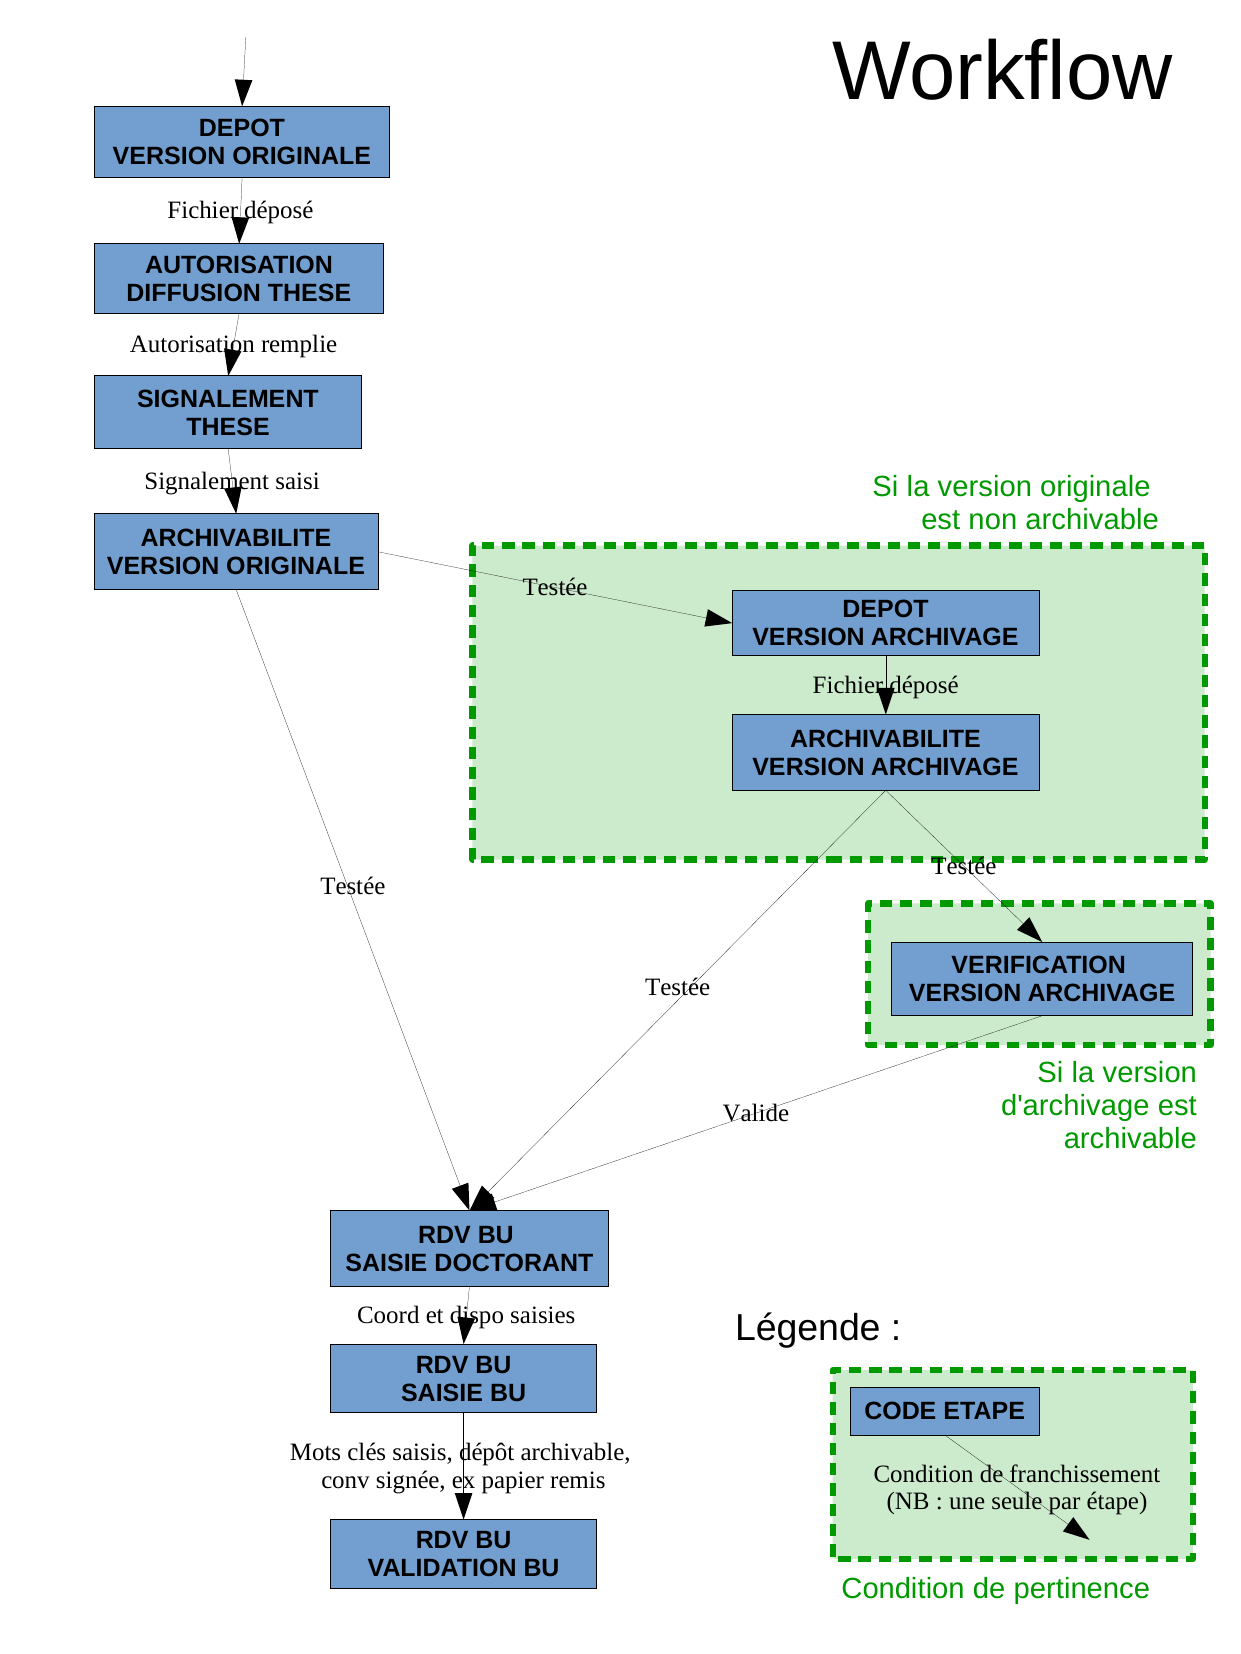

# Workflow
DEPOT
VERSION ORIGINALE
AUTORISATION
DIFFUSION THESE
SIGNALEMENT
THESE
Si la version originale
est non archivable
ARCHIVABILITE
VERSION ORIGINALE
DEPOT
VERSION ARCHIVAGE
ARCHIVABILITE
VERSION ARCHIVAGE
VERIFICATION
VERSION ARCHIVAGE
Si la version
d'archivage est
archivable
RDV BU
SAISIE DOCTORANT
Légende :
RDV BU
SAISIE BU
CODE ETAPE
RDV BU
VALIDATION BU
Condition de pertinence